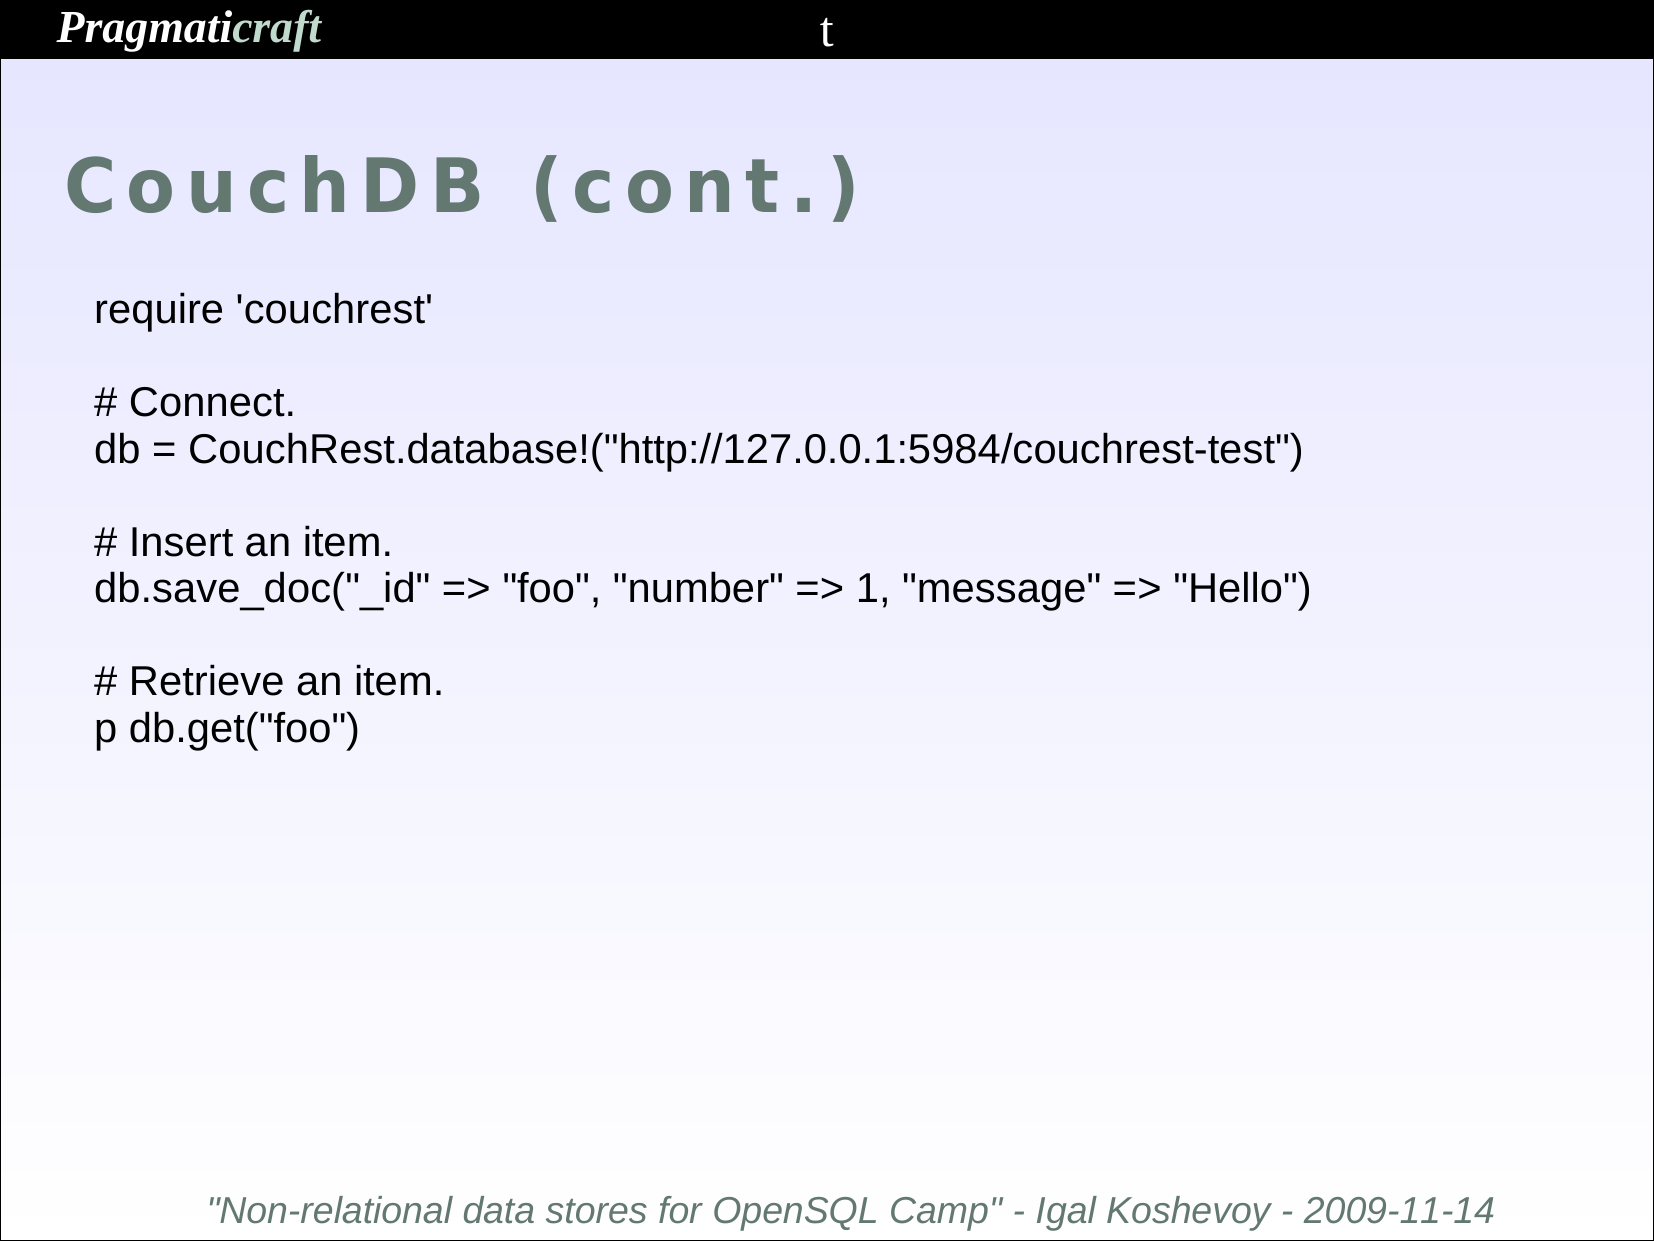

# CouchDB (cont.)
require 'couchrest'
# Connect.
db = CouchRest.database!("http://127.0.0.1:5984/couchrest-test")
# Insert an item.
db.save_doc("_id" => "foo", "number" => 1, "message" => "Hello")
# Retrieve an item.
p db.get("foo")